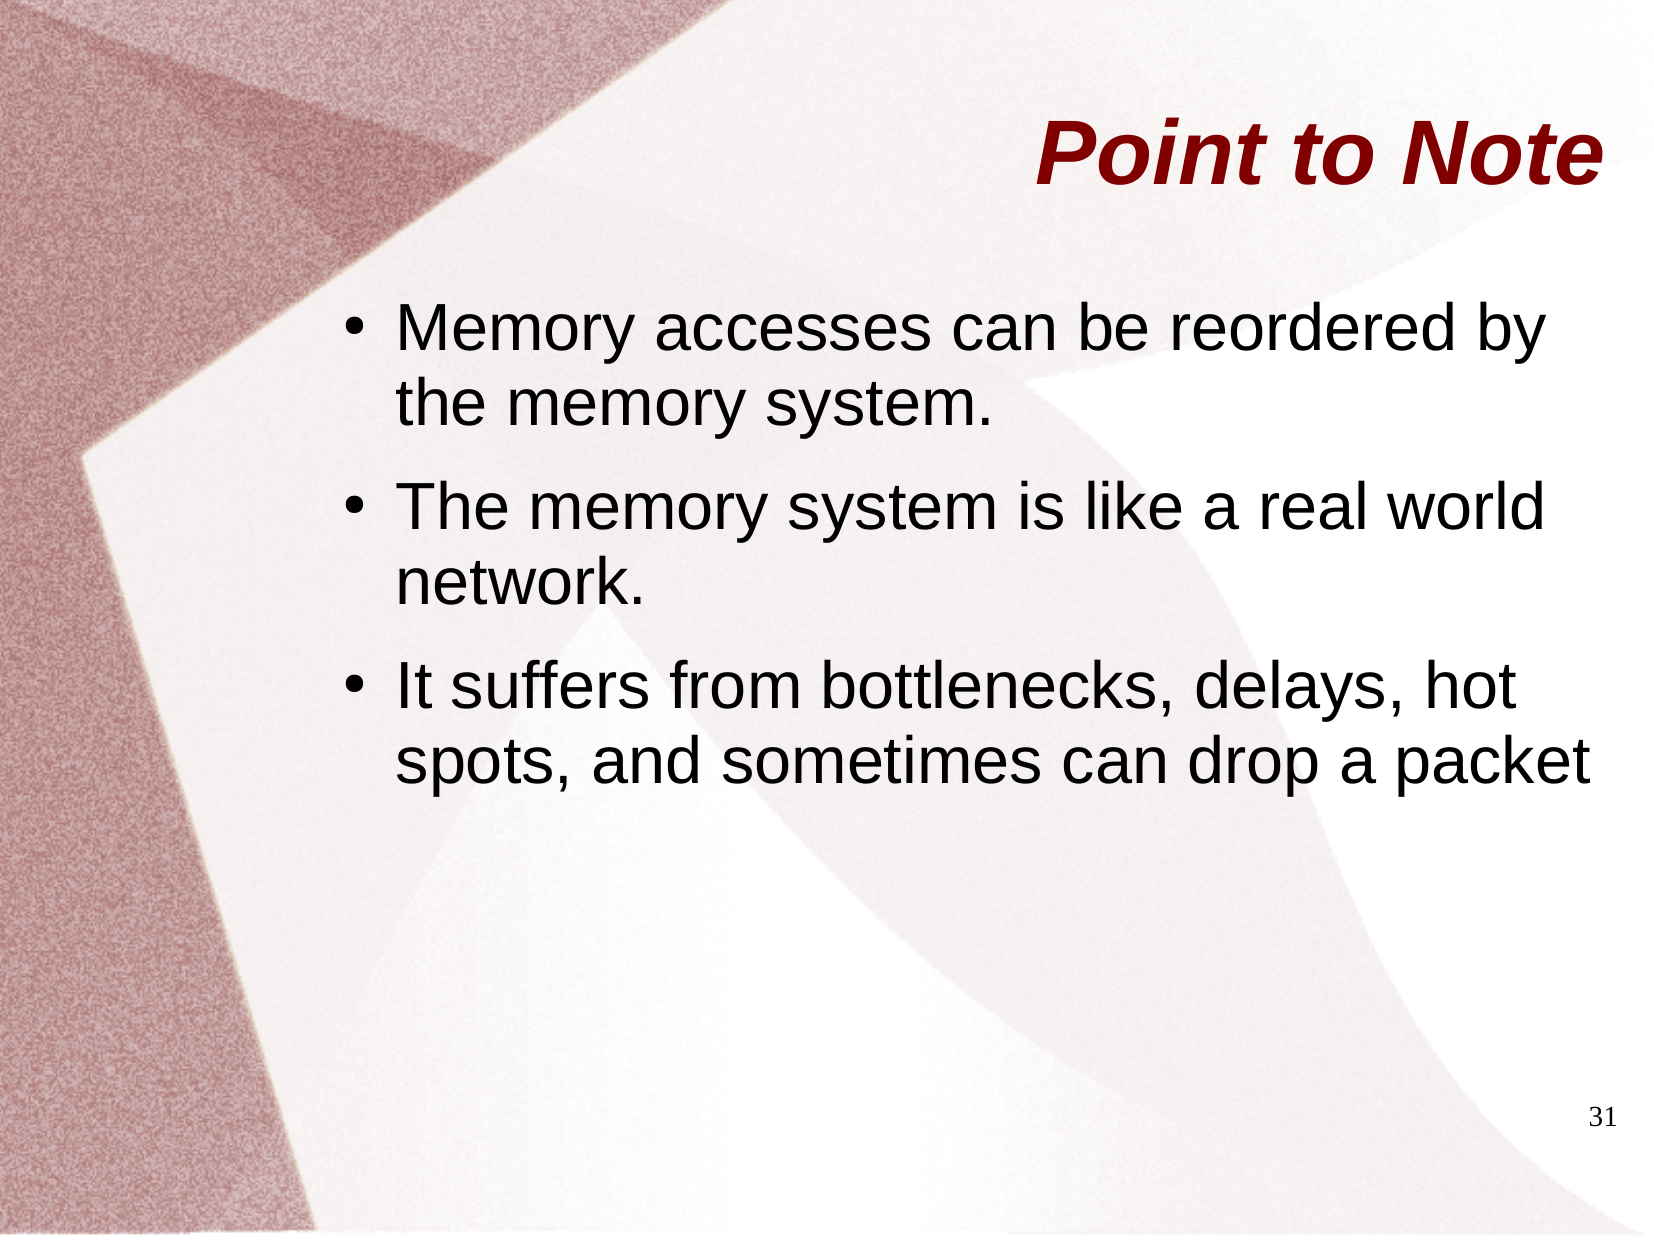

# Point to Note
Memory accesses can be reordered by the memory system.
The memory system is like a real world network.
It suffers from bottlenecks, delays, hot spots, and sometimes can drop a packet
31